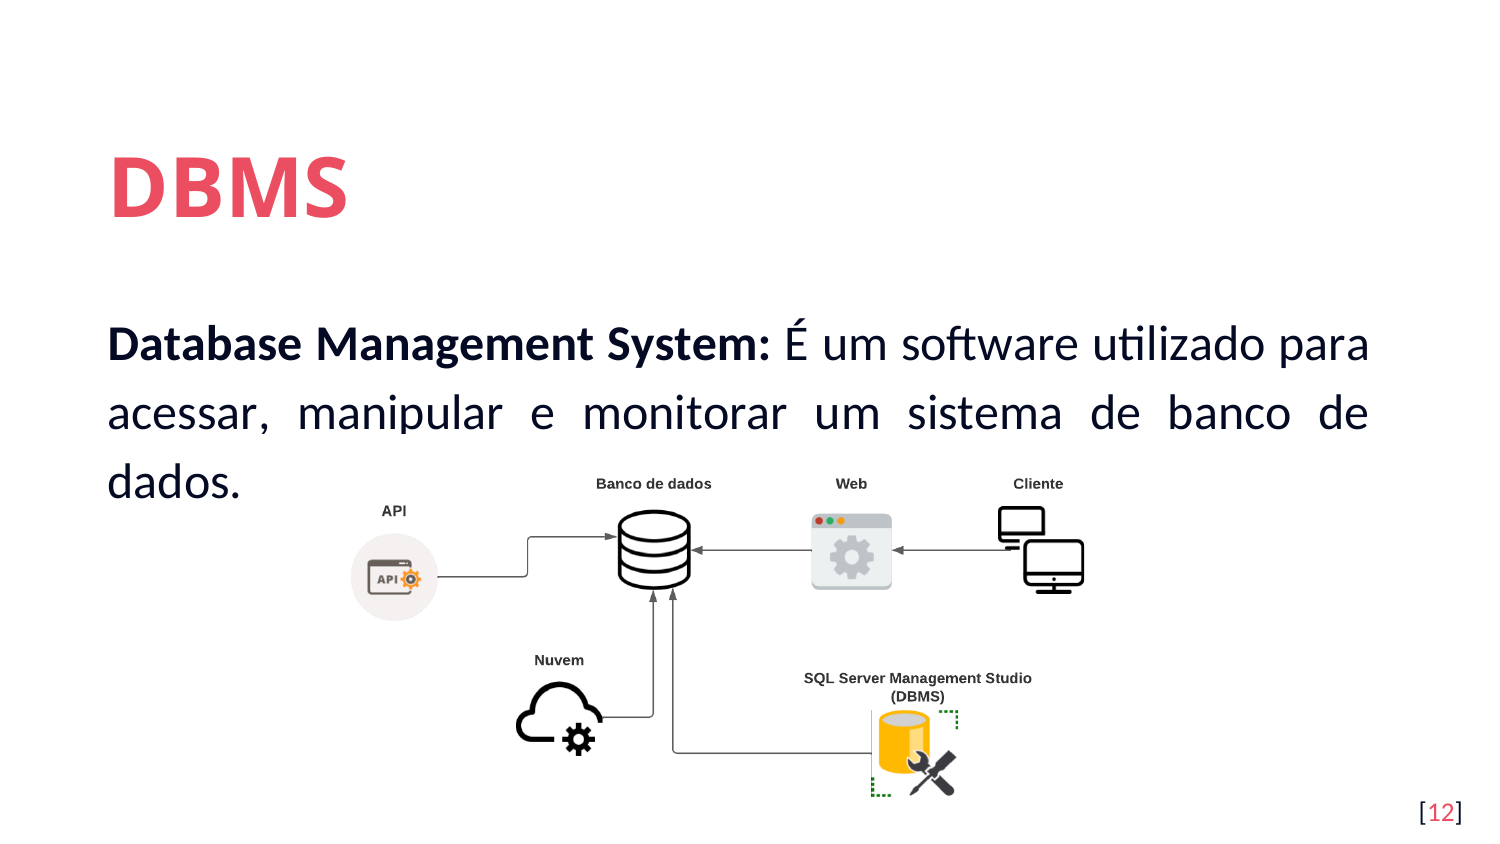

DBMS
Database Management System: É um software utilizado para acessar, manipular e monitorar um sistema de banco de dados.